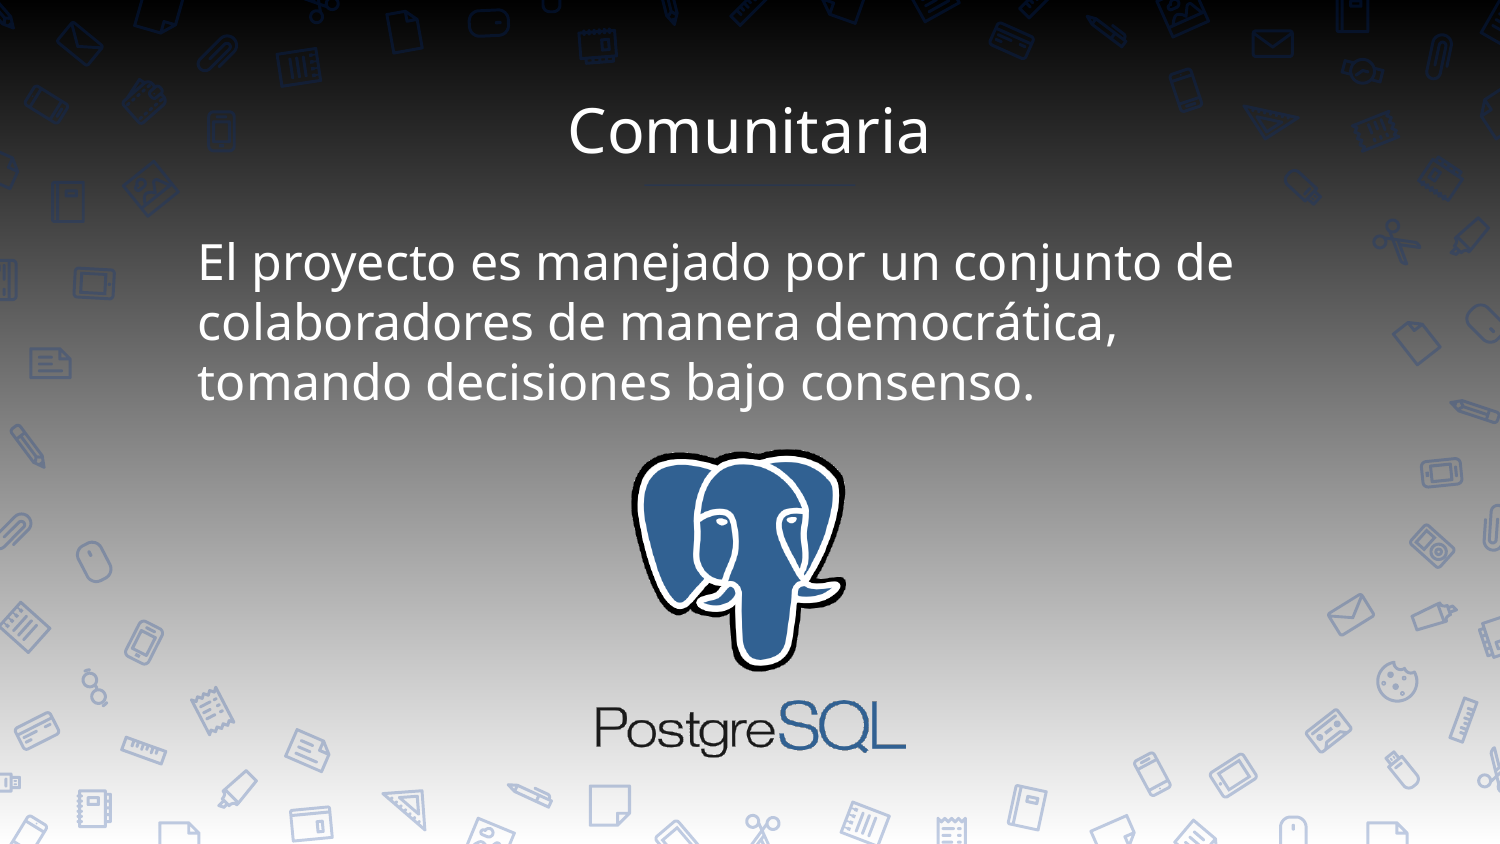

# Comunitaria
El proyecto es manejado por un conjunto de colaboradores de manera democrática, tomando decisiones bajo consenso.